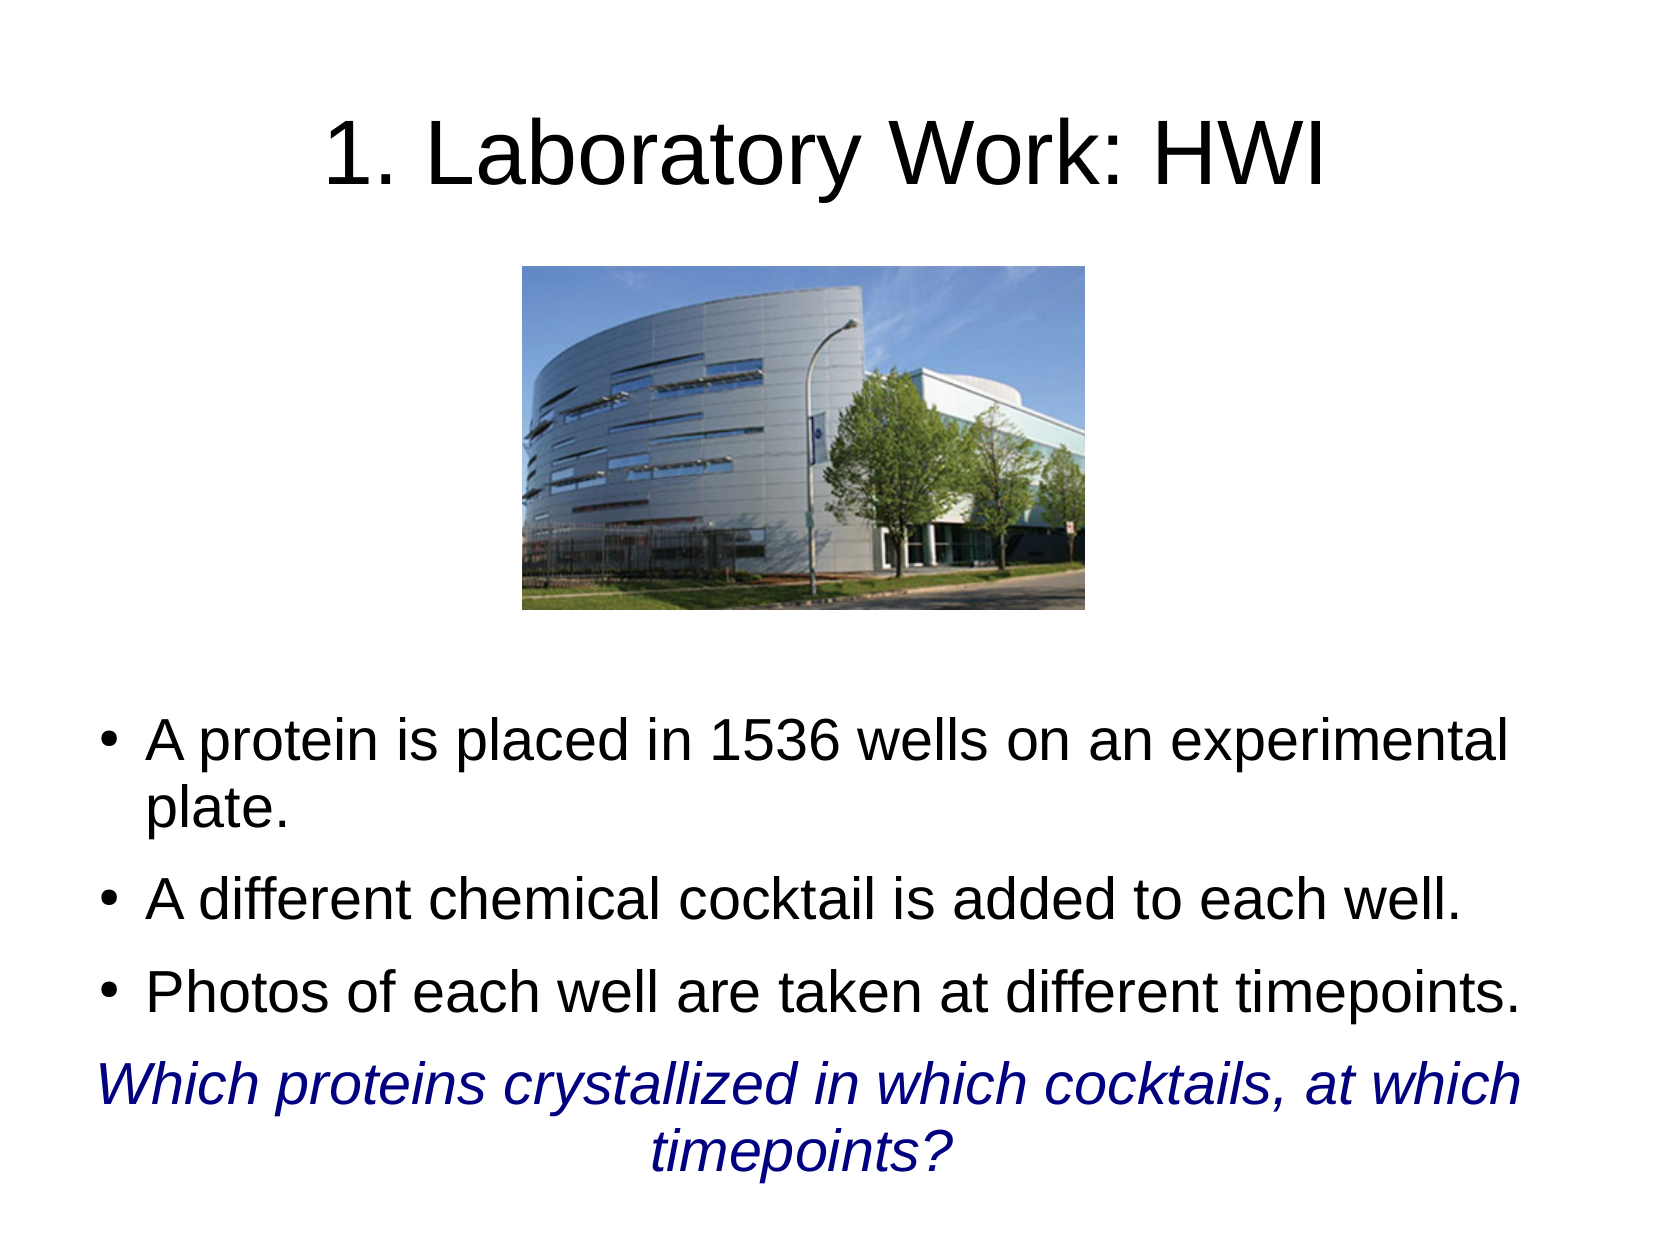

# 1. Laboratory Work: HWI
A protein is placed in 1536 wells on an experimental plate.
A different chemical cocktail is added to each well.
Photos of each well are taken at different timepoints.
Which proteins crystallized in which cocktails, at which timepoints?